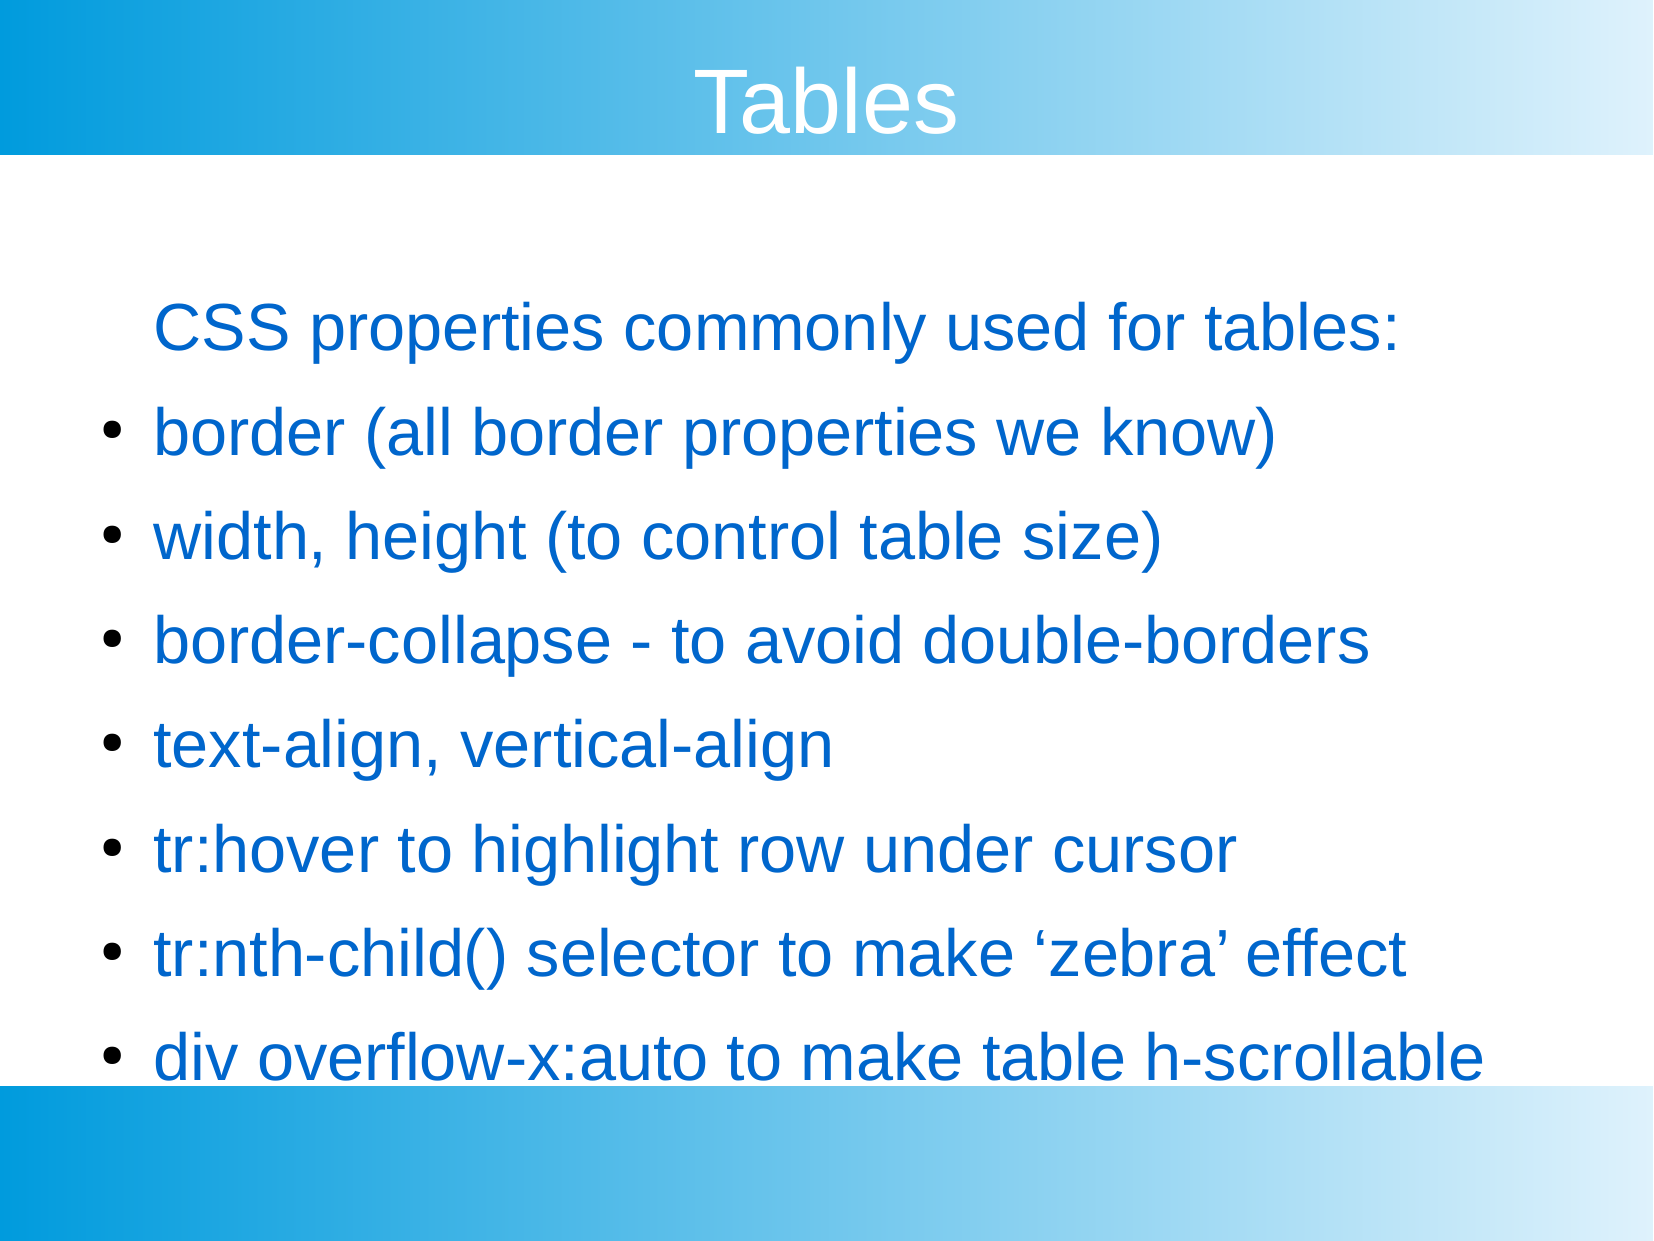

# Tables
CSS properties commonly used for tables:
border (all border properties we know)
width, height (to control table size)
border-collapse - to avoid double-borders
text-align, vertical-align
tr:hover to highlight row under cursor
tr:nth-child() selector to make ‘zebra’ effect
div overflow-x:auto to make table h-scrollable